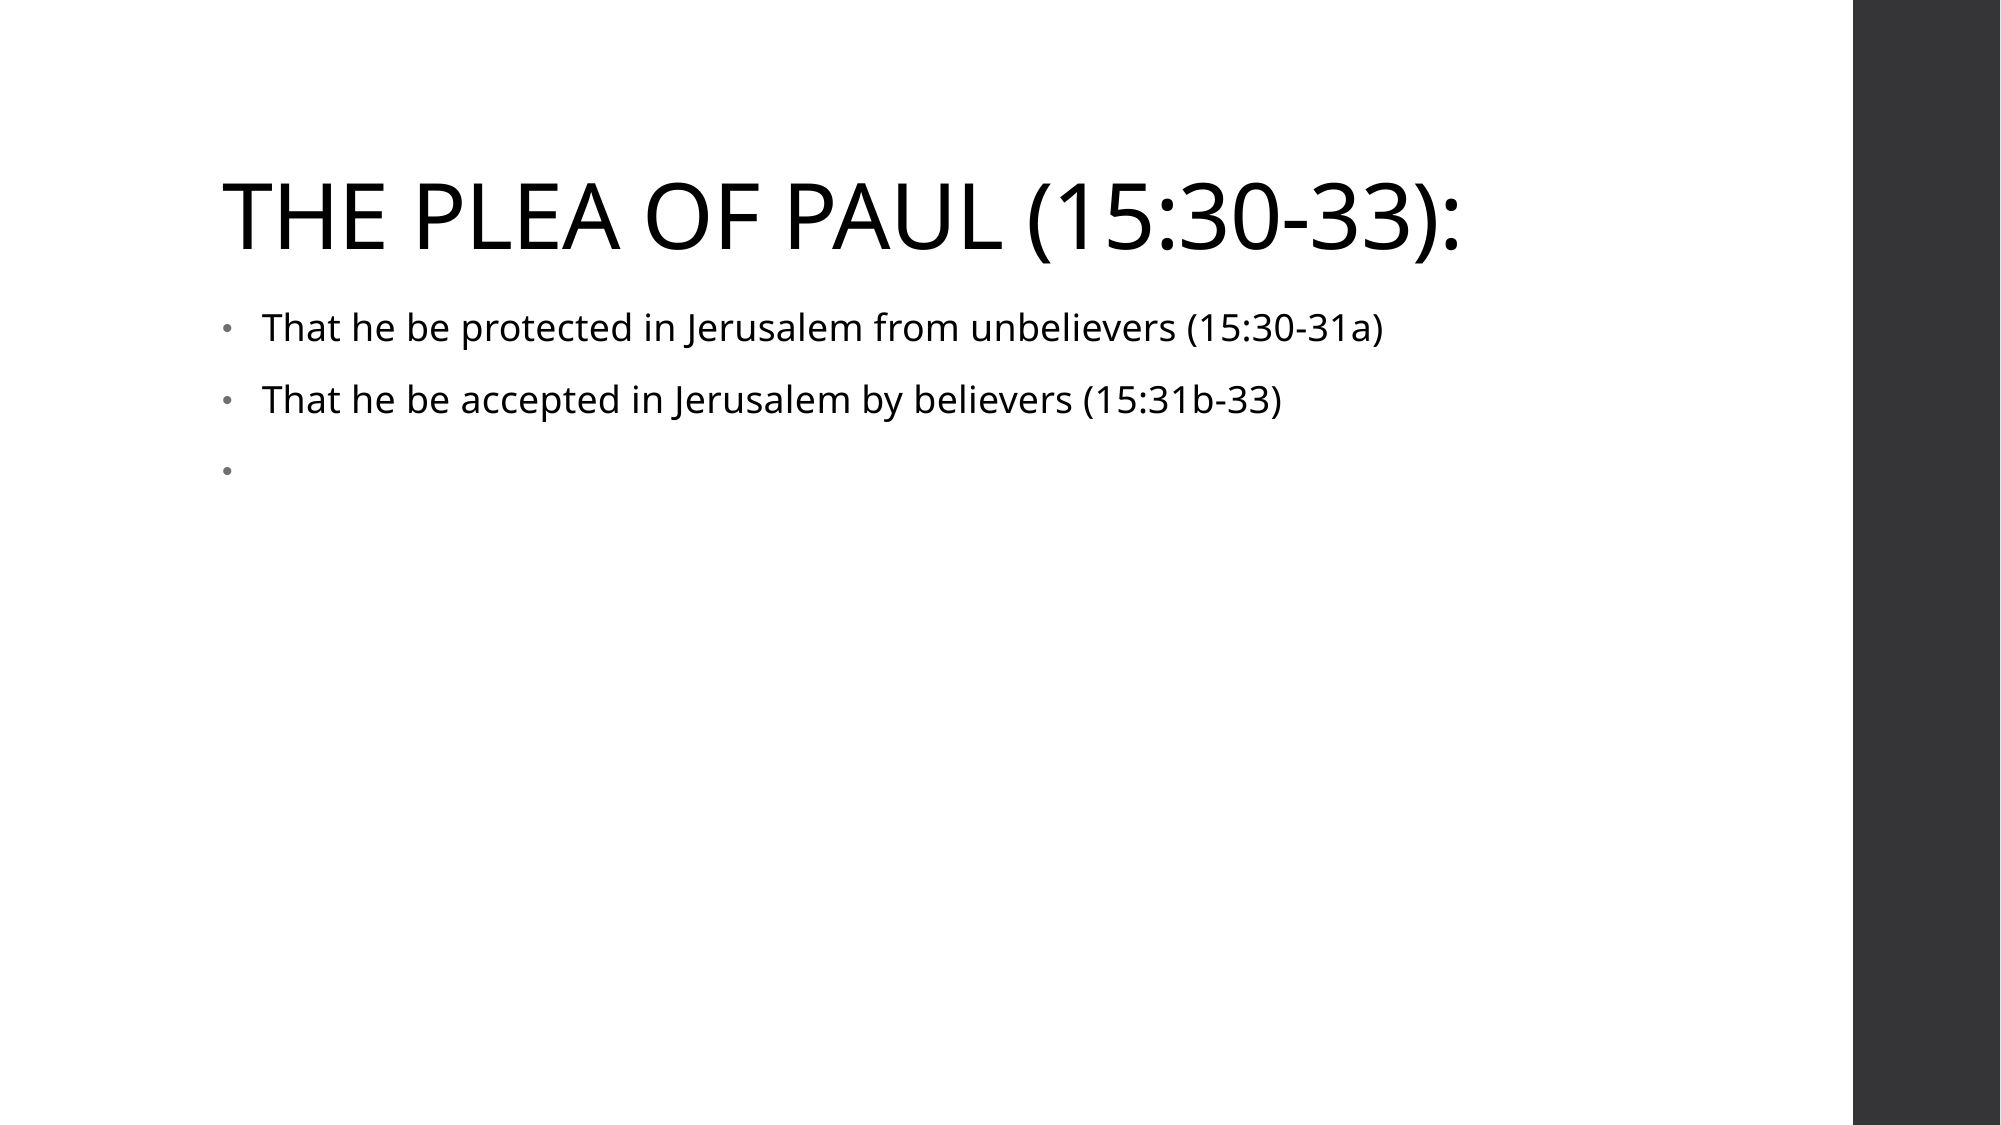

# THE PLEA OF PAUL (15:30-33):
 That he be protected in Jerusalem from unbelievers (15:30-31a)
 That he be accepted in Jerusalem by believers (15:31b-33)